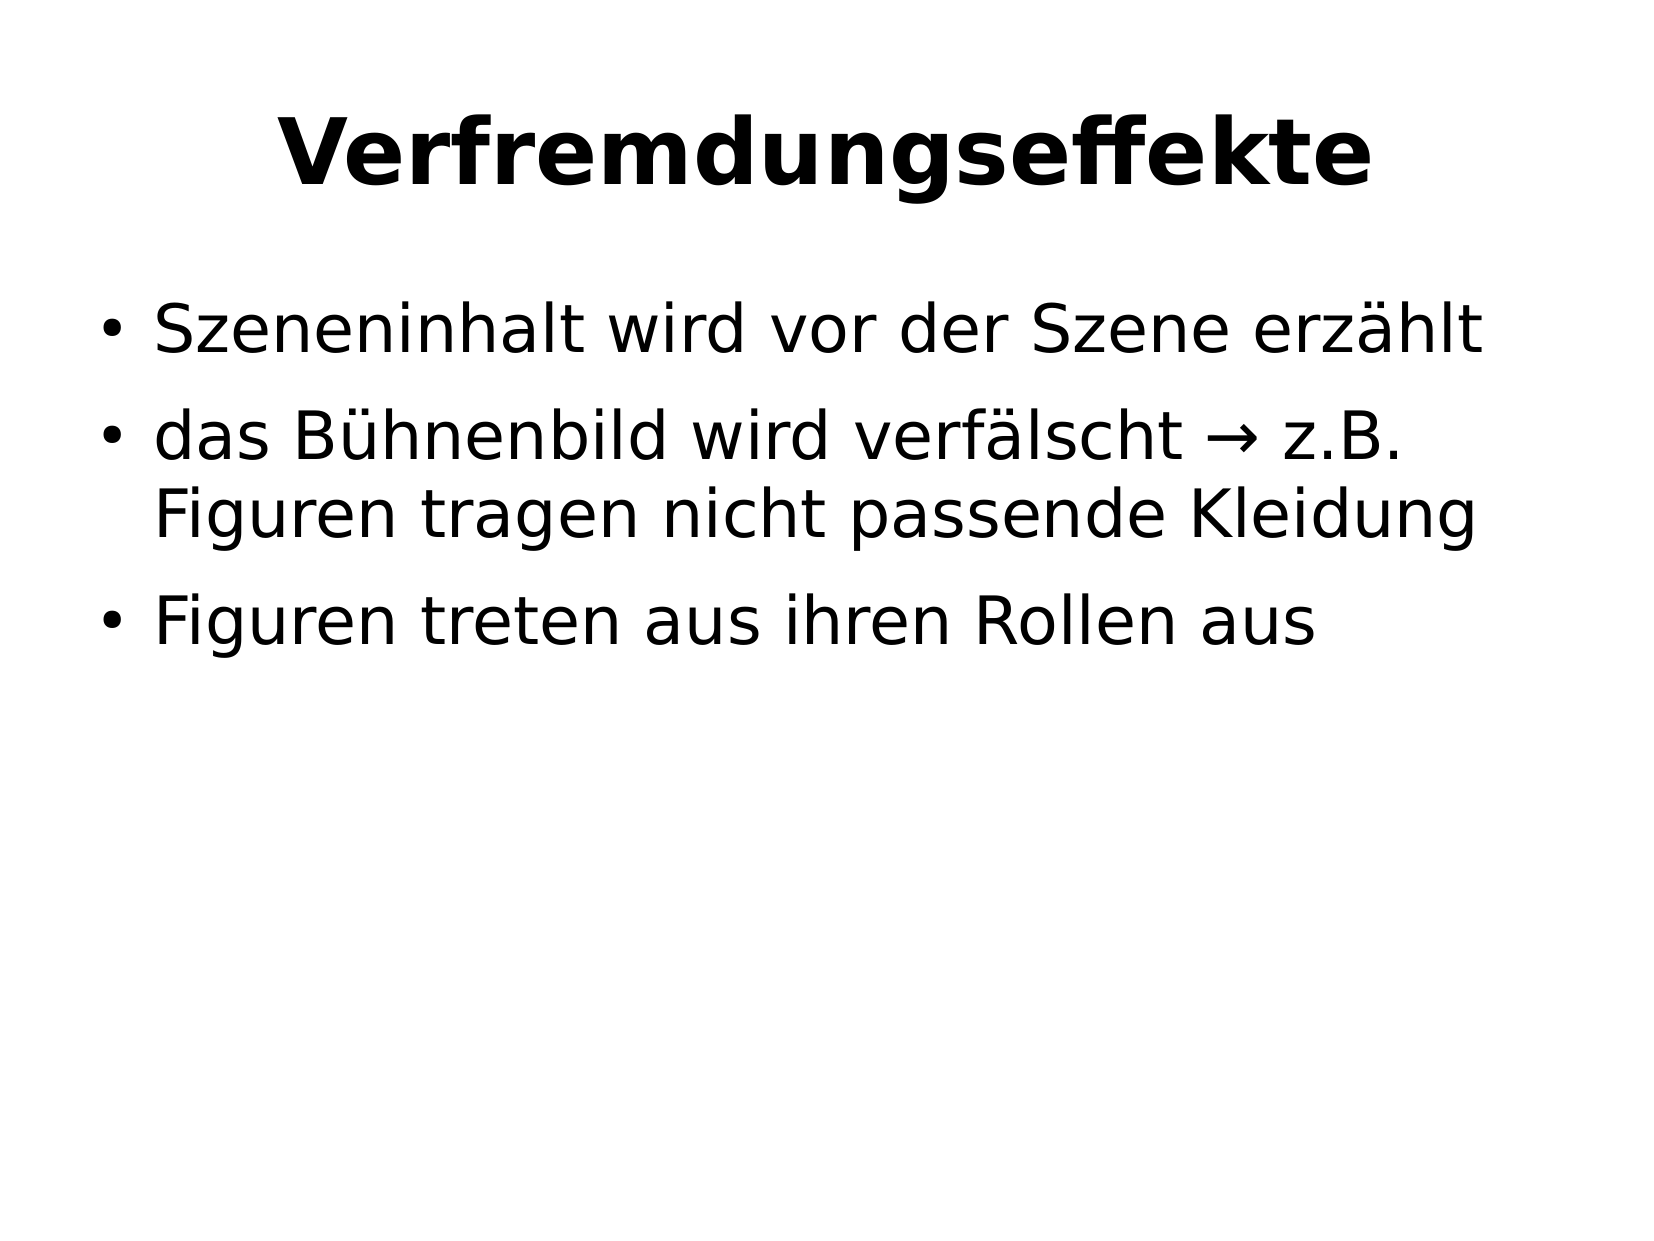

# Verfremdungseffekte
Szeneninhalt wird vor der Szene erzählt
das Bühnenbild wird verfälscht → z.B. Figuren tragen nicht passende Kleidung
Figuren treten aus ihren Rollen aus